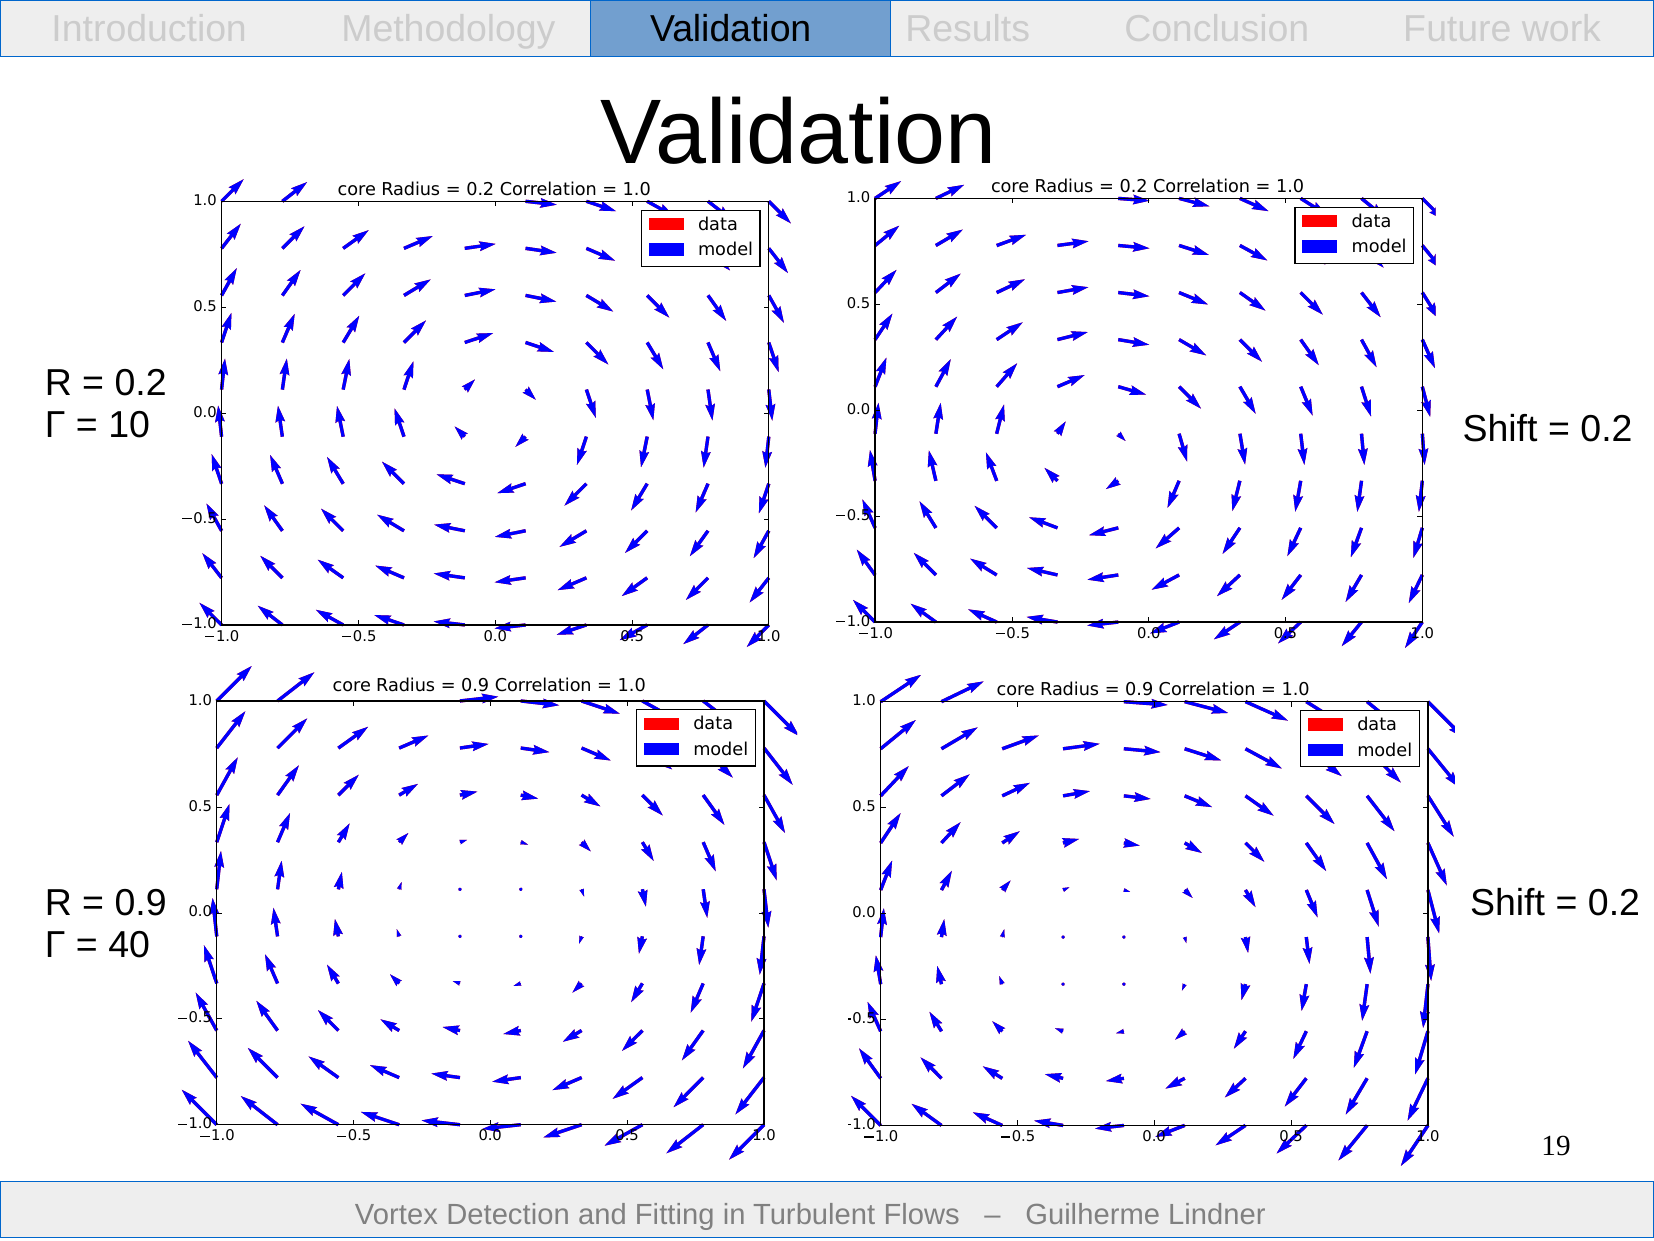

Introduction Methodology Validation Results Conclusion Future work
# Validation
R = 0.2
Γ = 10
Shift = 0.2
R = 0.9
Γ = 40
Shift = 0.2
19
Vortex Detection and Fitting in Turbulent Flows – Guilherme Lindner